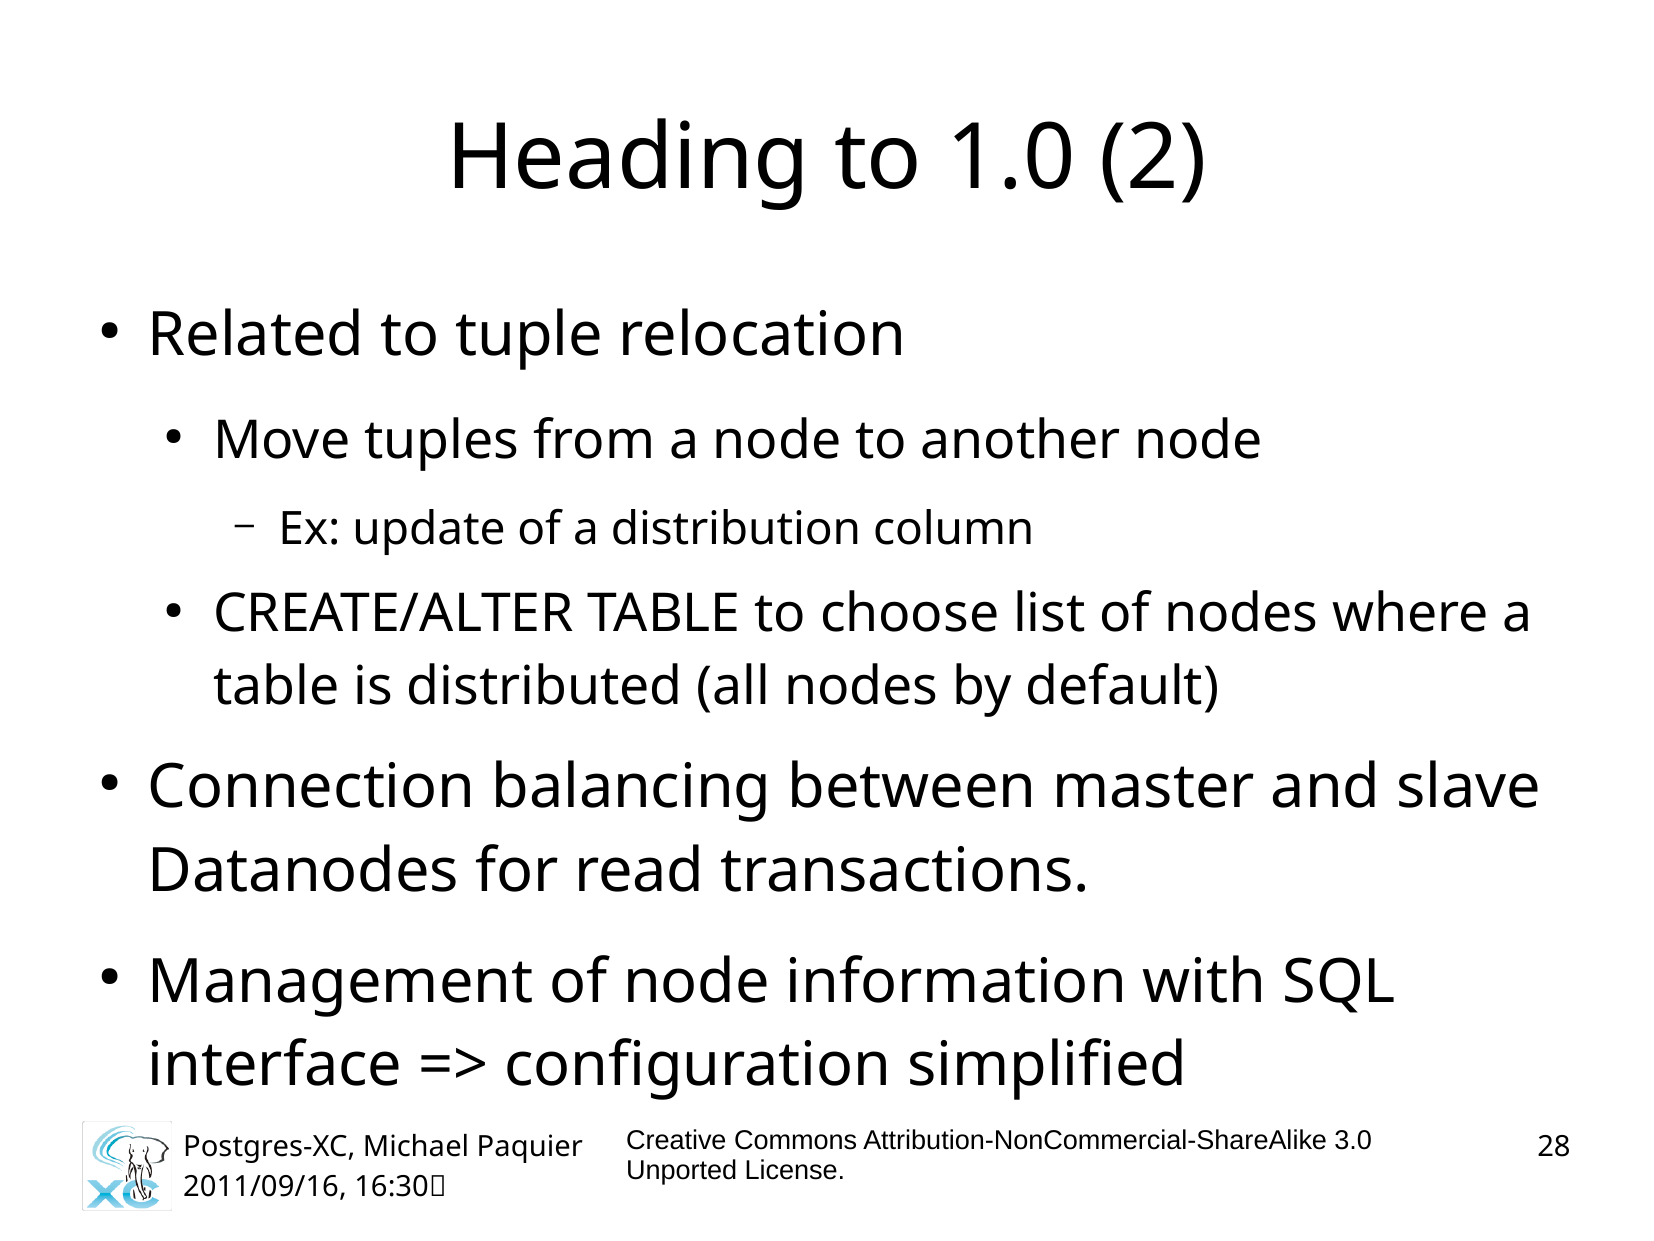

# Heading to 1.0 (2)
Related to tuple relocation
Move tuples from a node to another node
Ex: update of a distribution column
CREATE/ALTER TABLE to choose list of nodes where a table is distributed (all nodes by default)
Connection balancing between master and slave Datanodes for read transactions.
Management of node information with SQL interface => configuration simplified
28